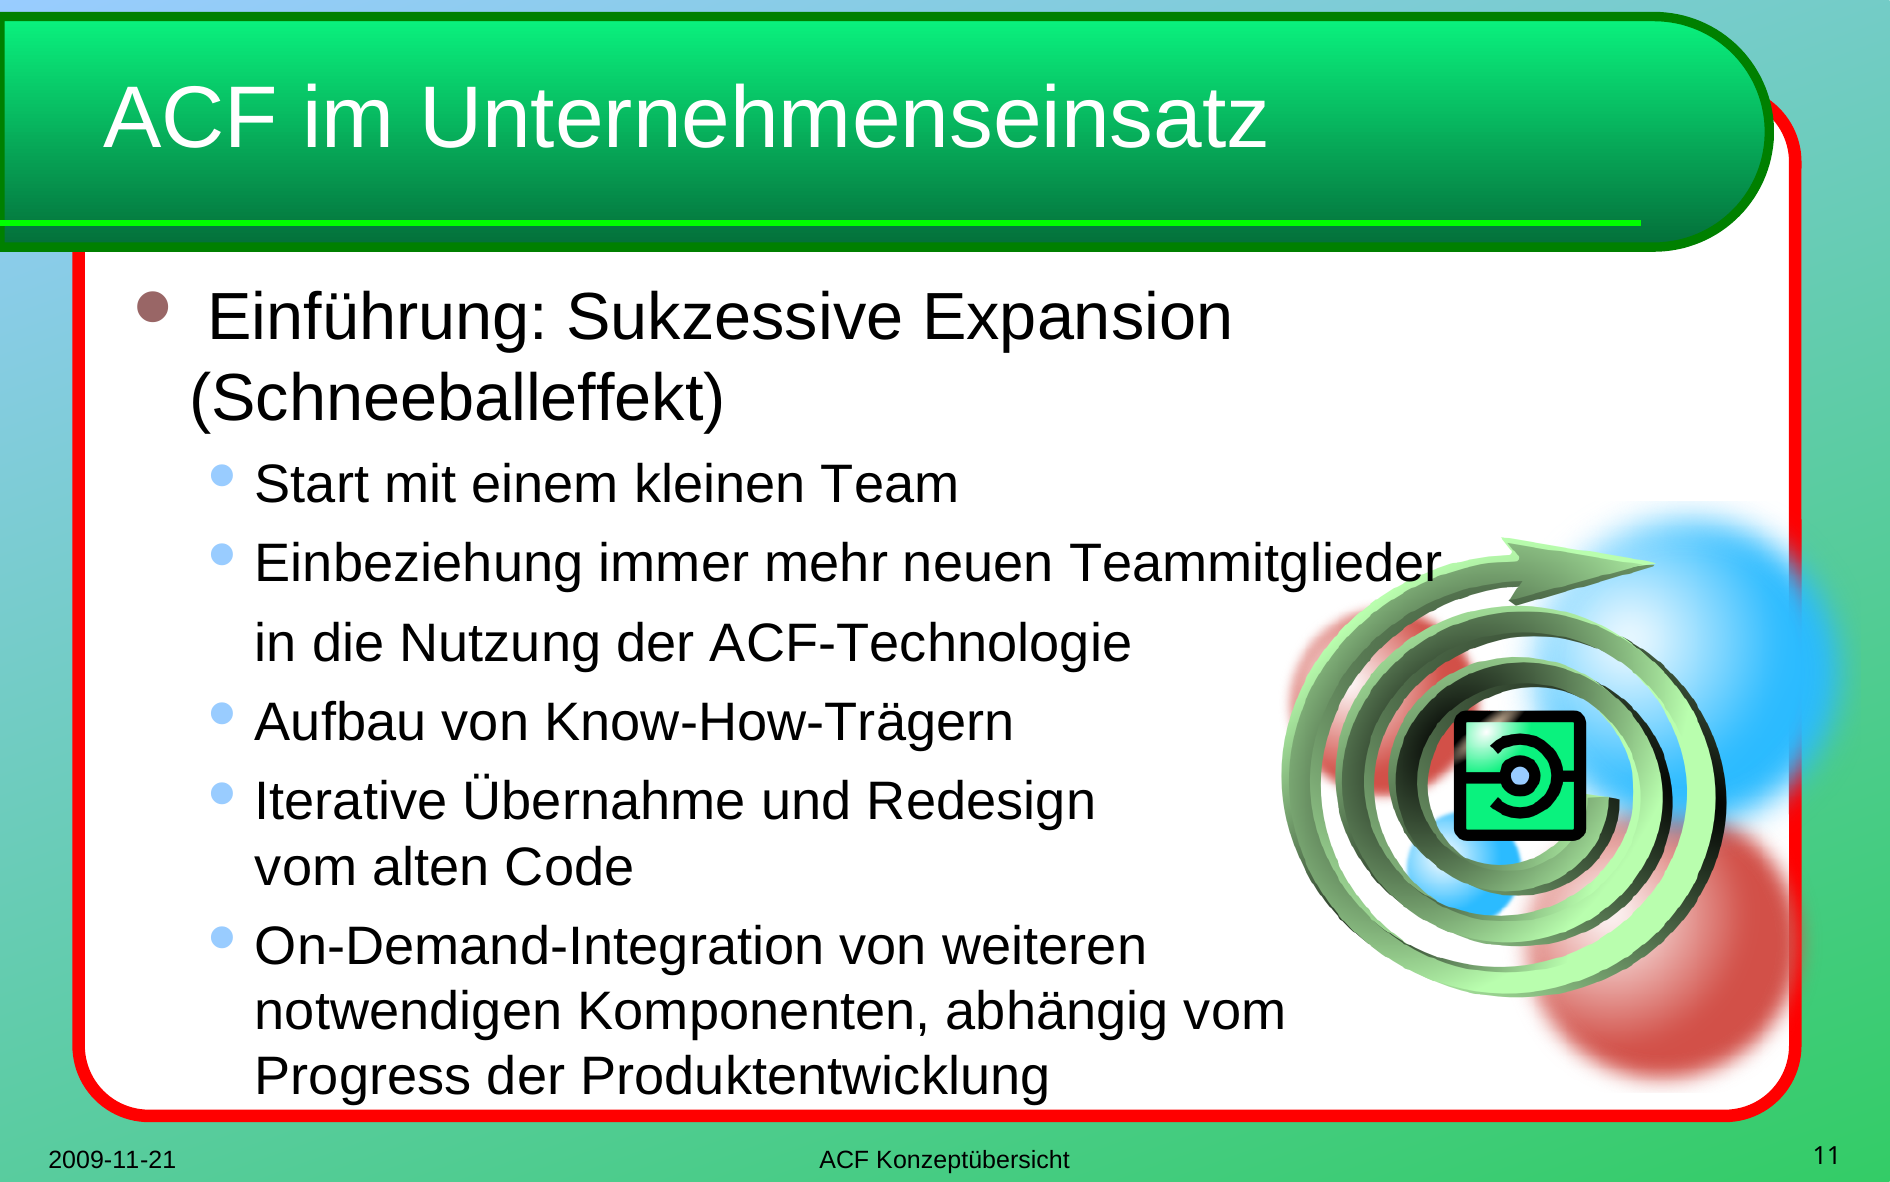

# ACF im Unternehmenseinsatz
 Einführung: Sukzessive Expansion (Schneeballeffekt)
Start mit einem kleinen Team
Einbeziehung immer mehr neuen Teammitglieder
in die Nutzung der ACF-Technologie
Aufbau von Know-How-Trägern
Iterative Übernahme und Redesign
vom alten Code
On-Demand-Integration von weiteren notwendigen Komponenten, abhängig vom Progress der Produktentwicklung
ACF Konzeptübersicht
2009-11-21
11